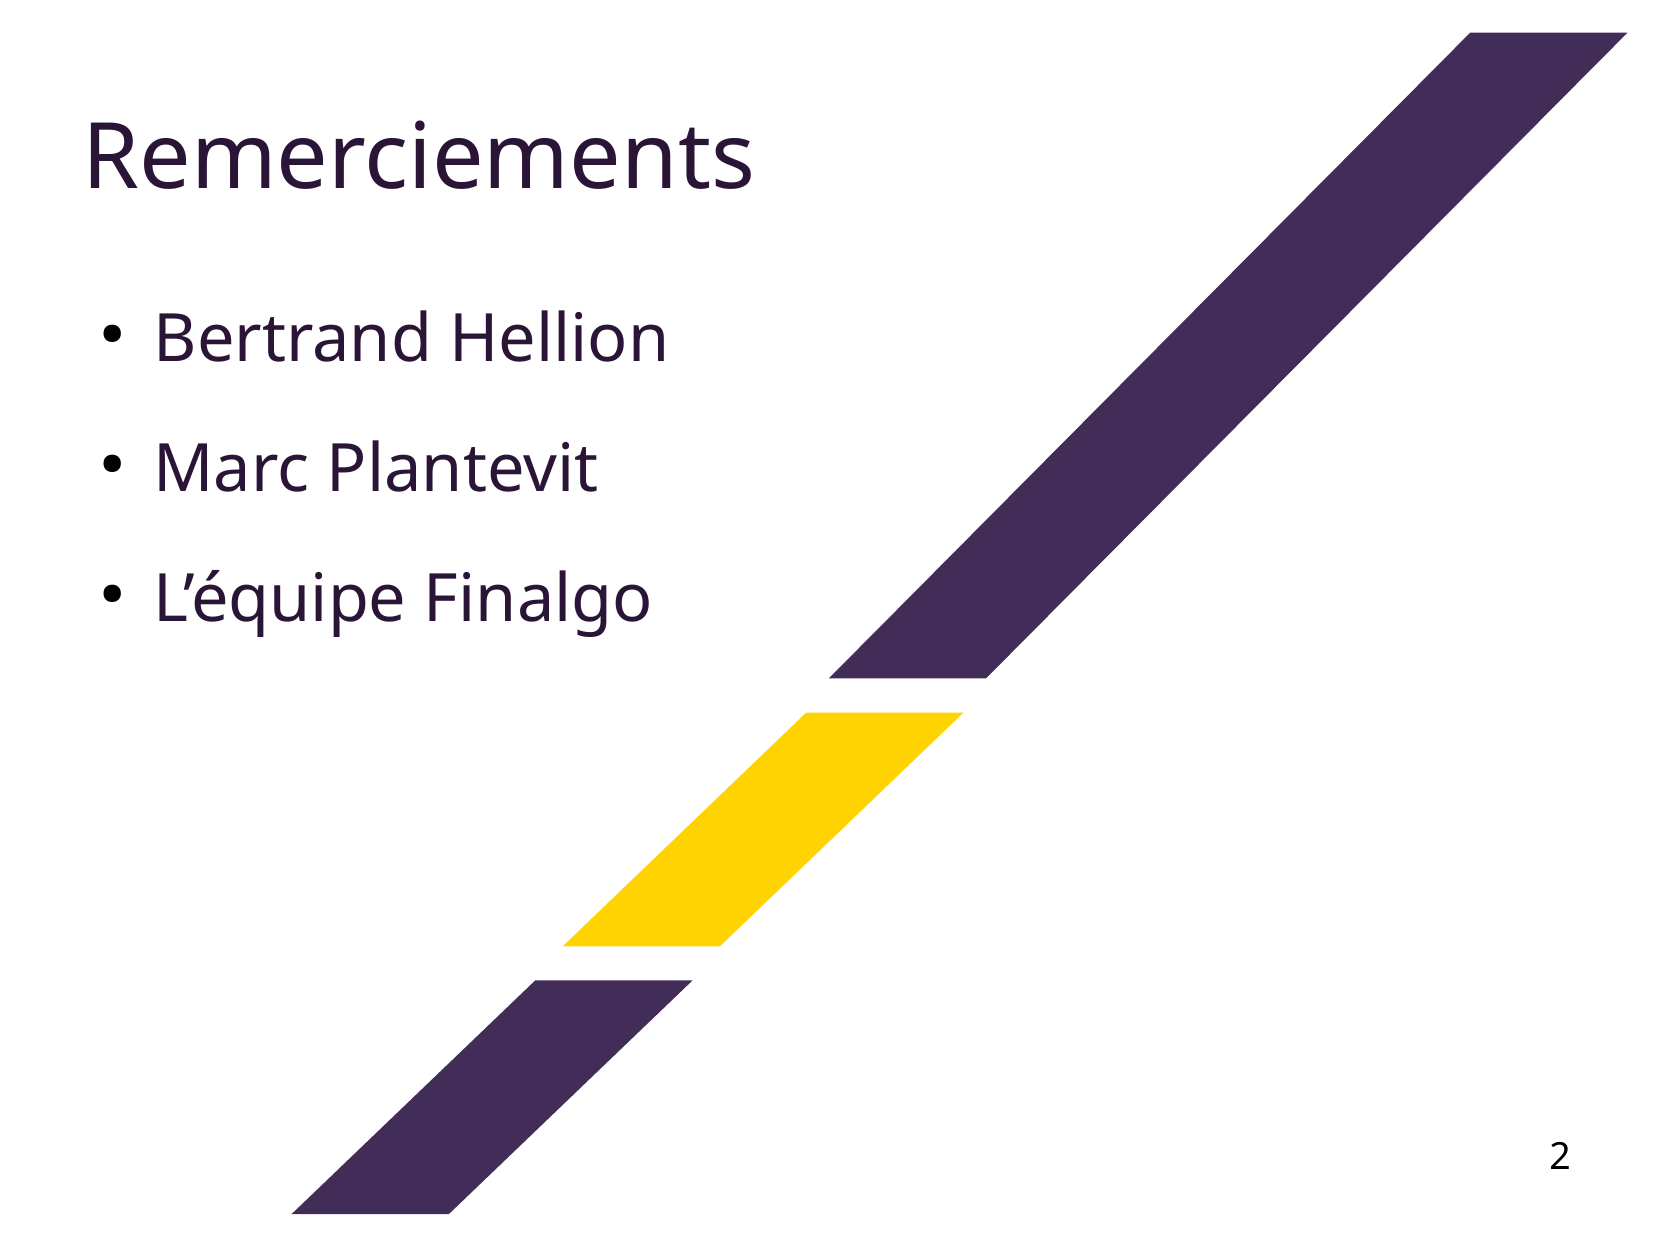

# Remerciements
Bertrand Hellion
Marc Plantevit
L’équipe Finalgo
2